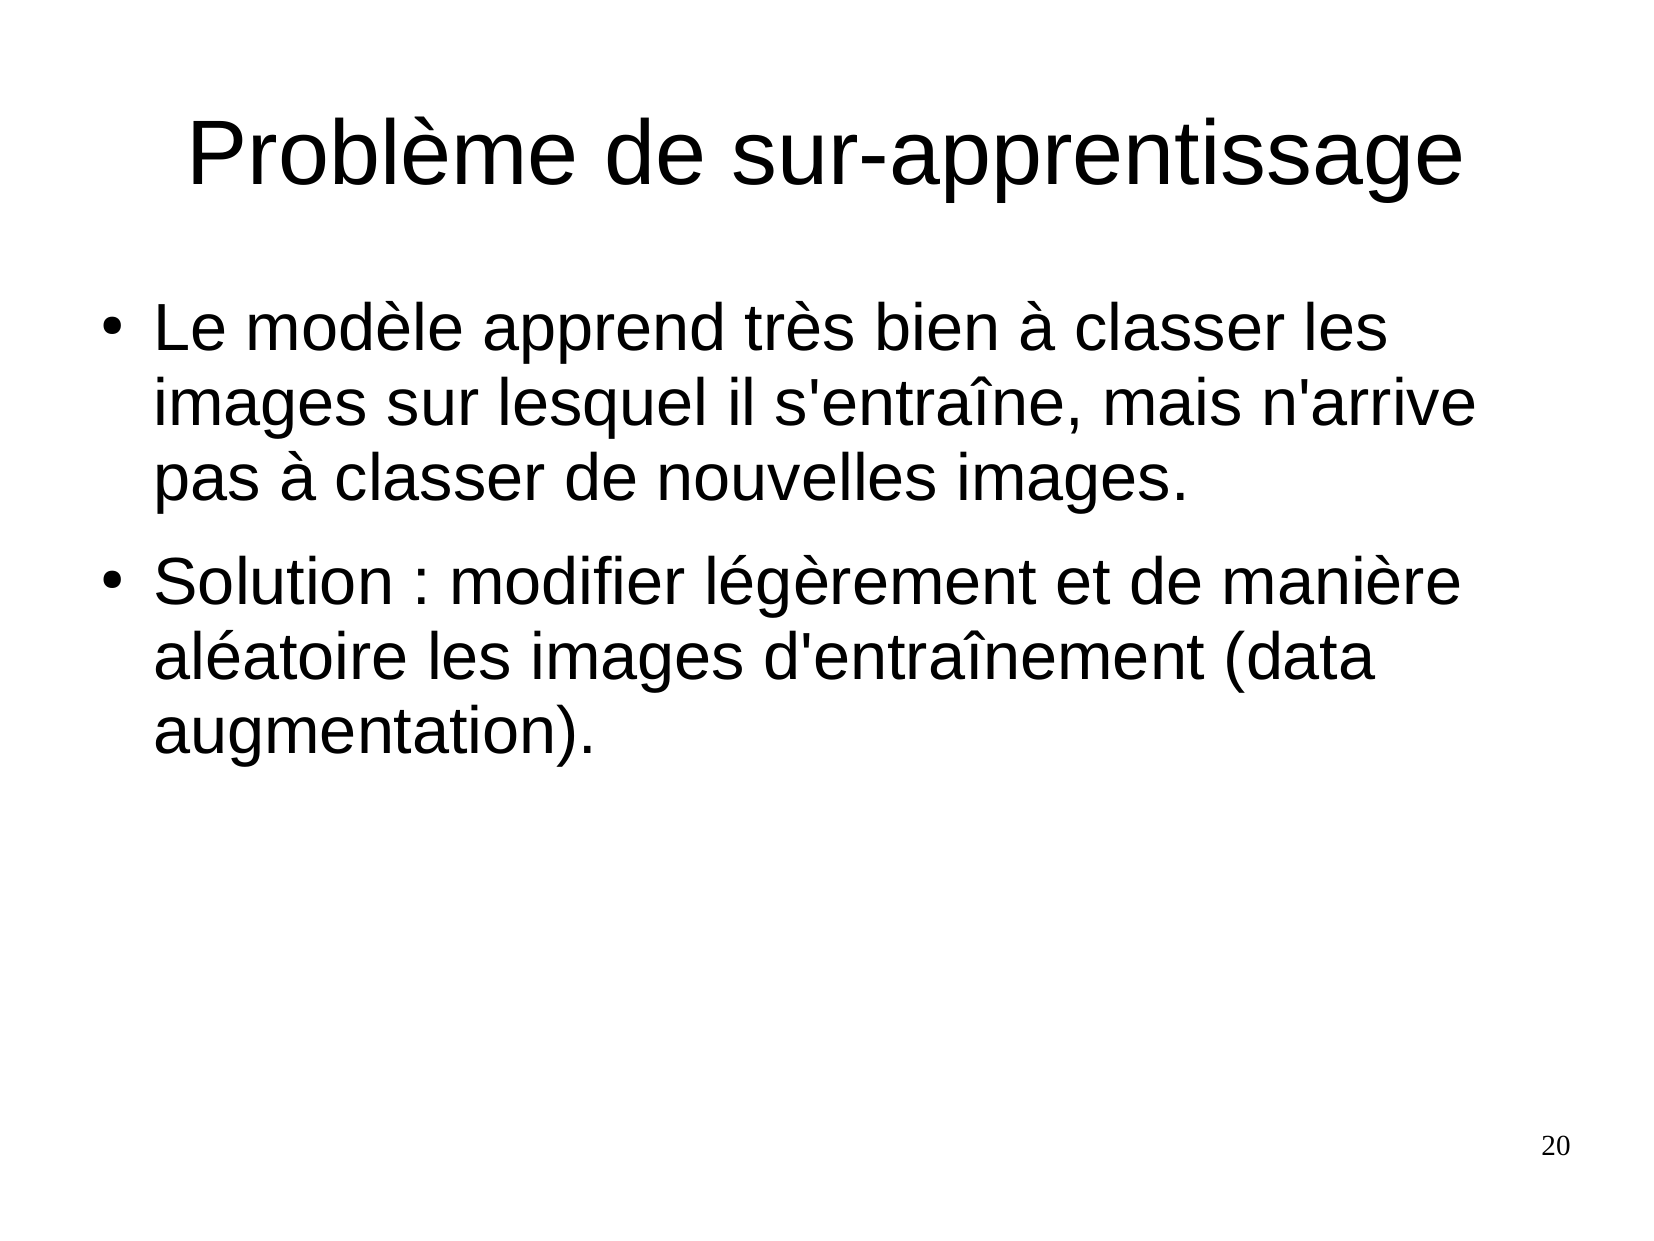

# Problème de sur-apprentissage
Le modèle apprend très bien à classer les images sur lesquel il s'entraîne, mais n'arrive pas à classer de nouvelles images.
Solution : modifier légèrement et de manière aléatoire les images d'entraînement (data augmentation).
20